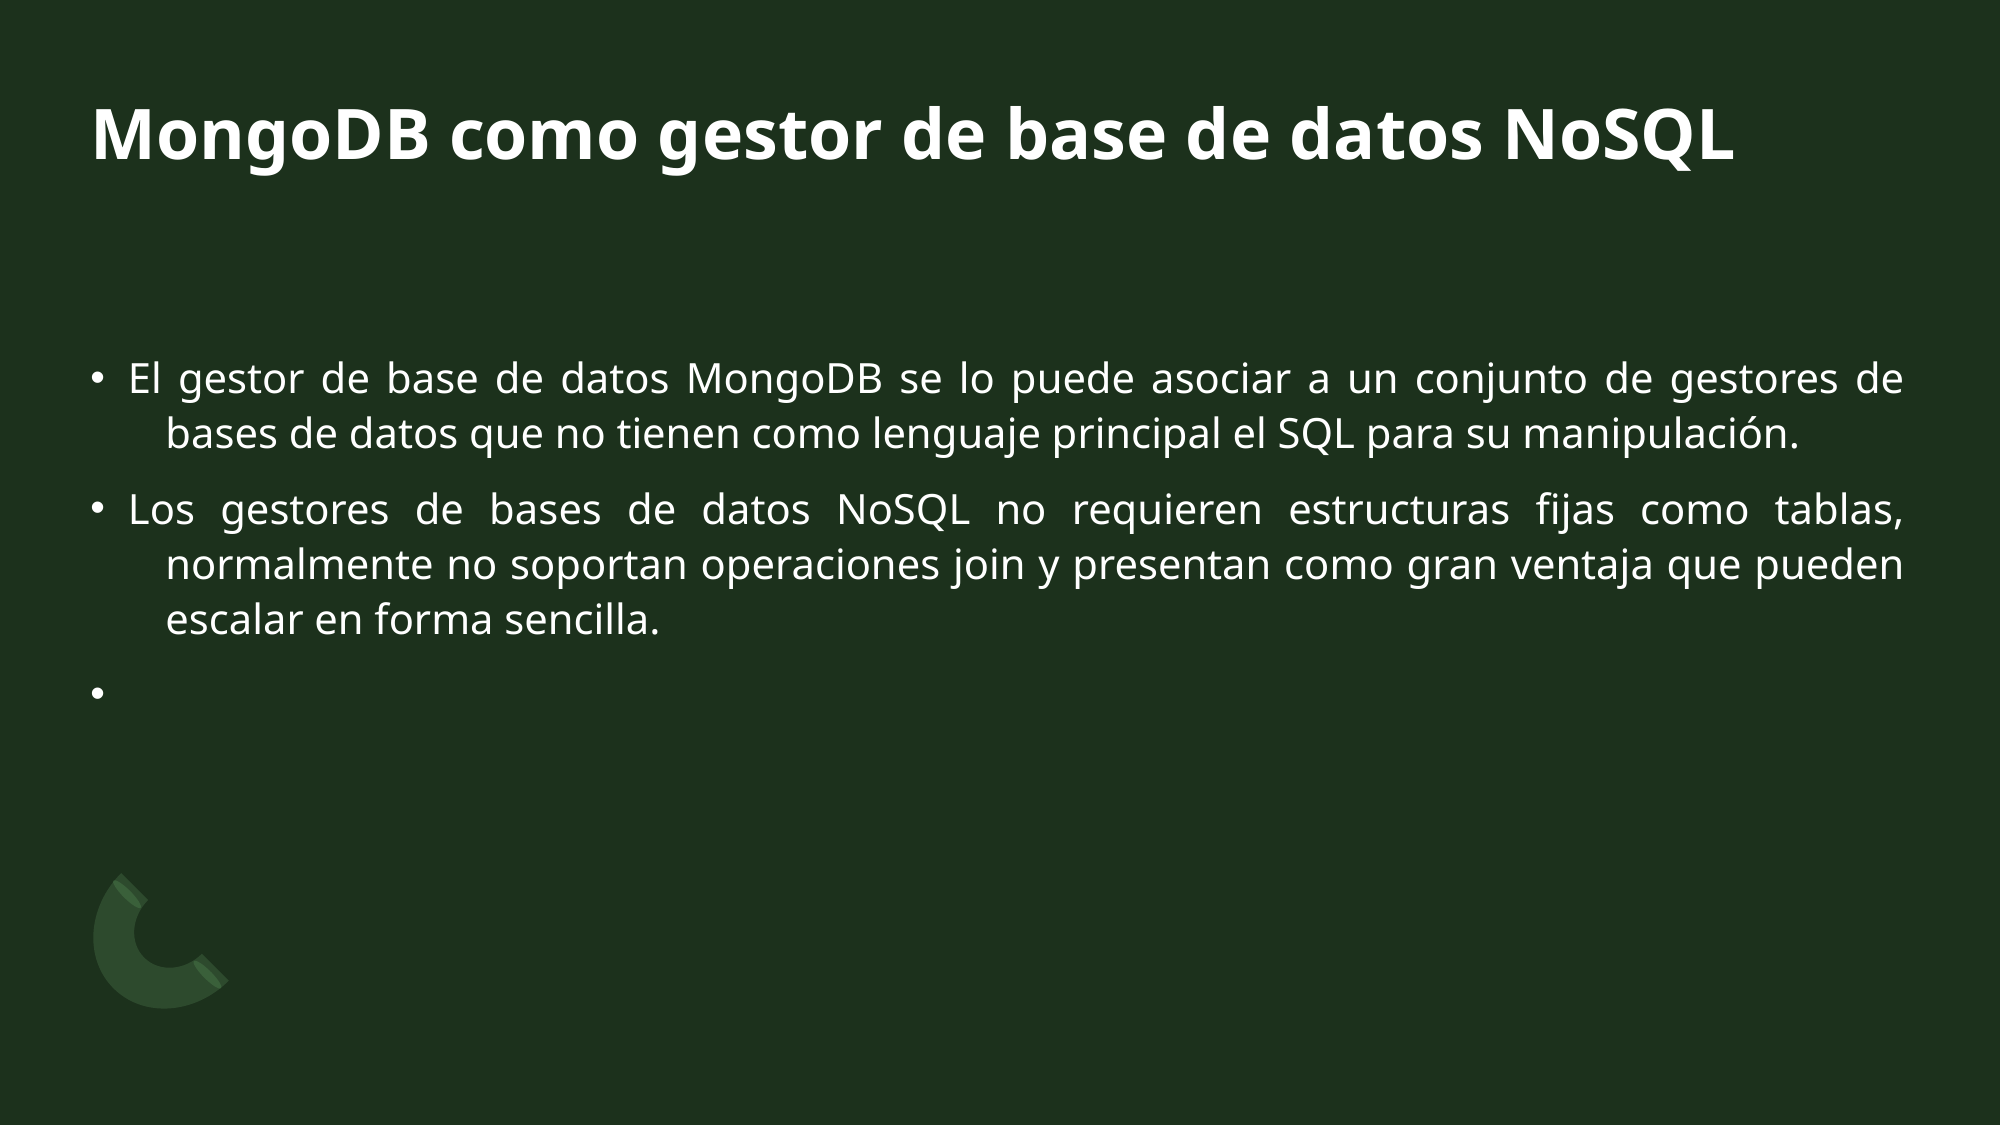

# MongoDB como gestor de base de datos NoSQL
El gestor de base de datos MongoDB se lo puede asociar a un conjunto de gestores de bases de datos que no tienen como lenguaje principal el SQL para su manipulación.
Los gestores de bases de datos NoSQL no requieren estructuras fijas como tablas, normalmente no soportan operaciones join y presentan como gran ventaja que pueden escalar en forma sencilla.